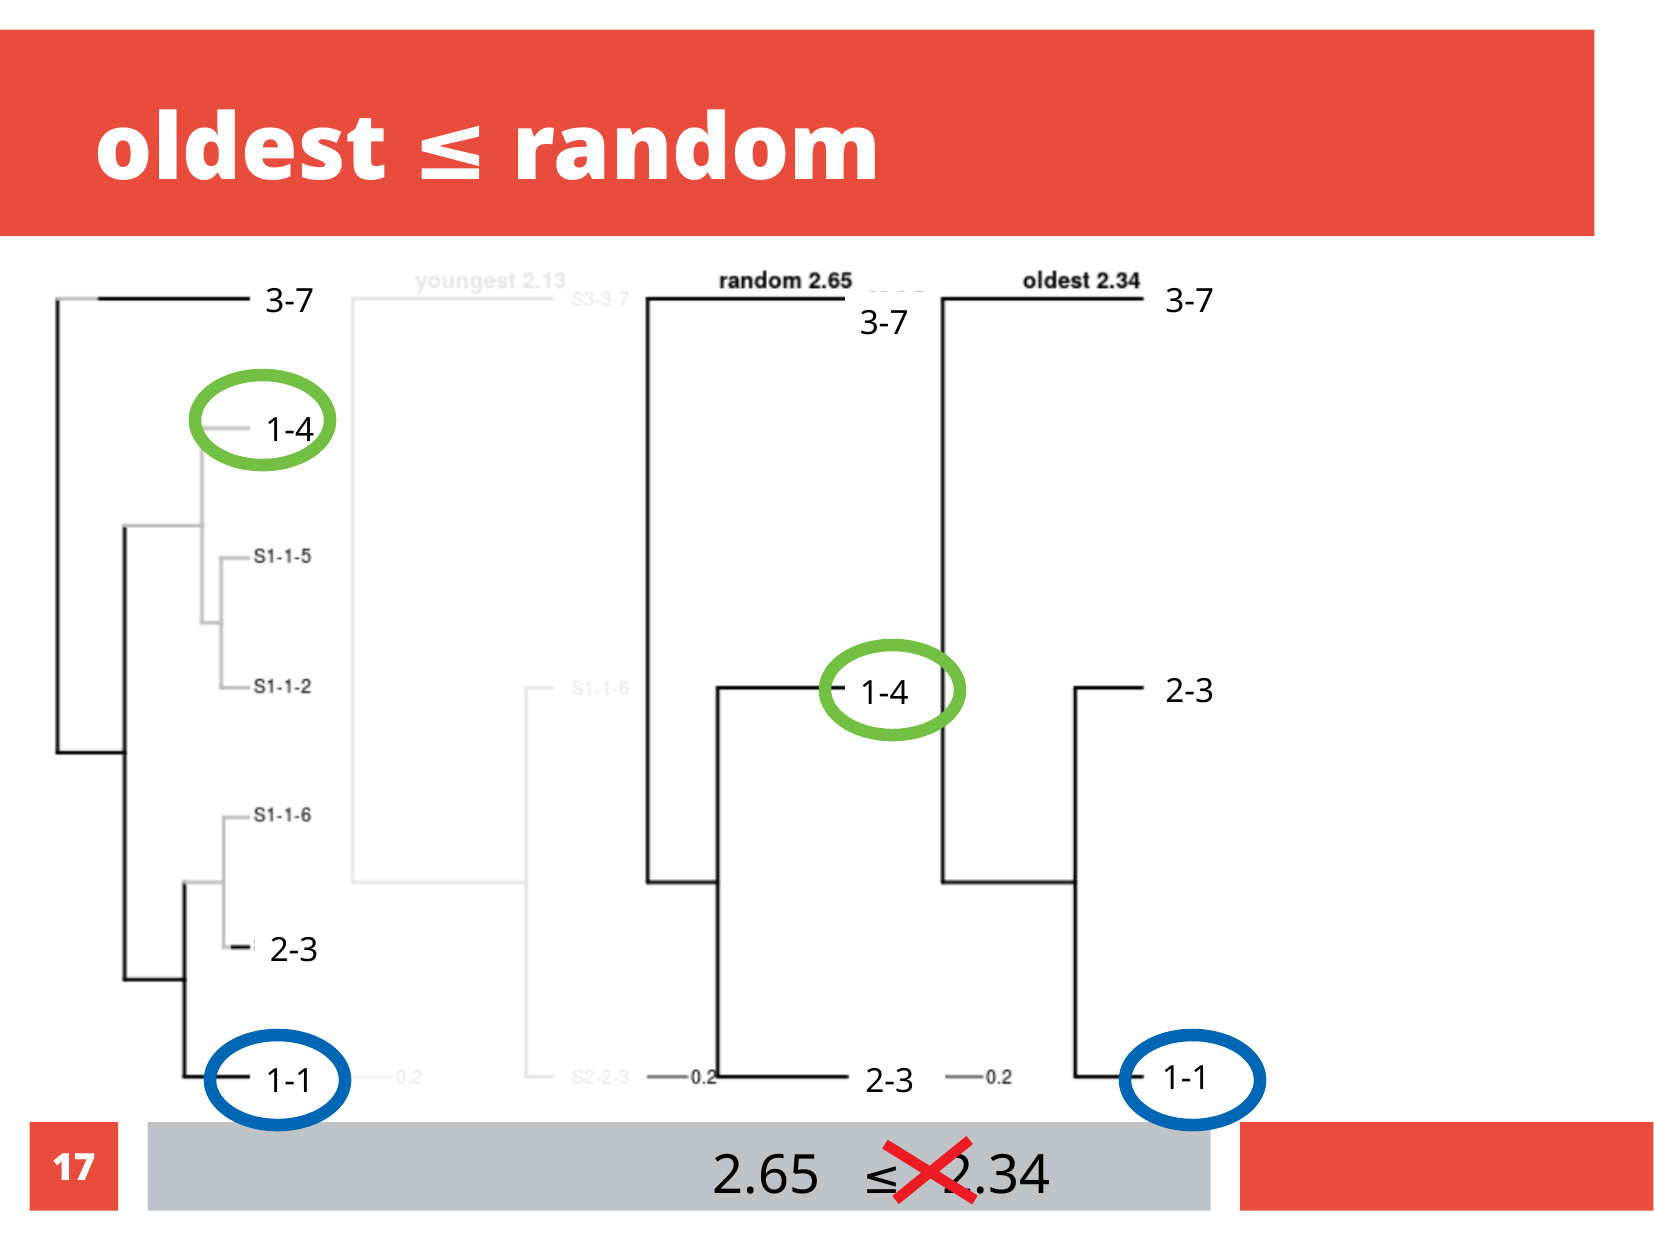

# oldest ≤ random
3-7
3-7
3-7
1-4
2-3
1-4
2-3
1-1
1-2
1-1
2-3
17
 2.65 ≤ 2.34